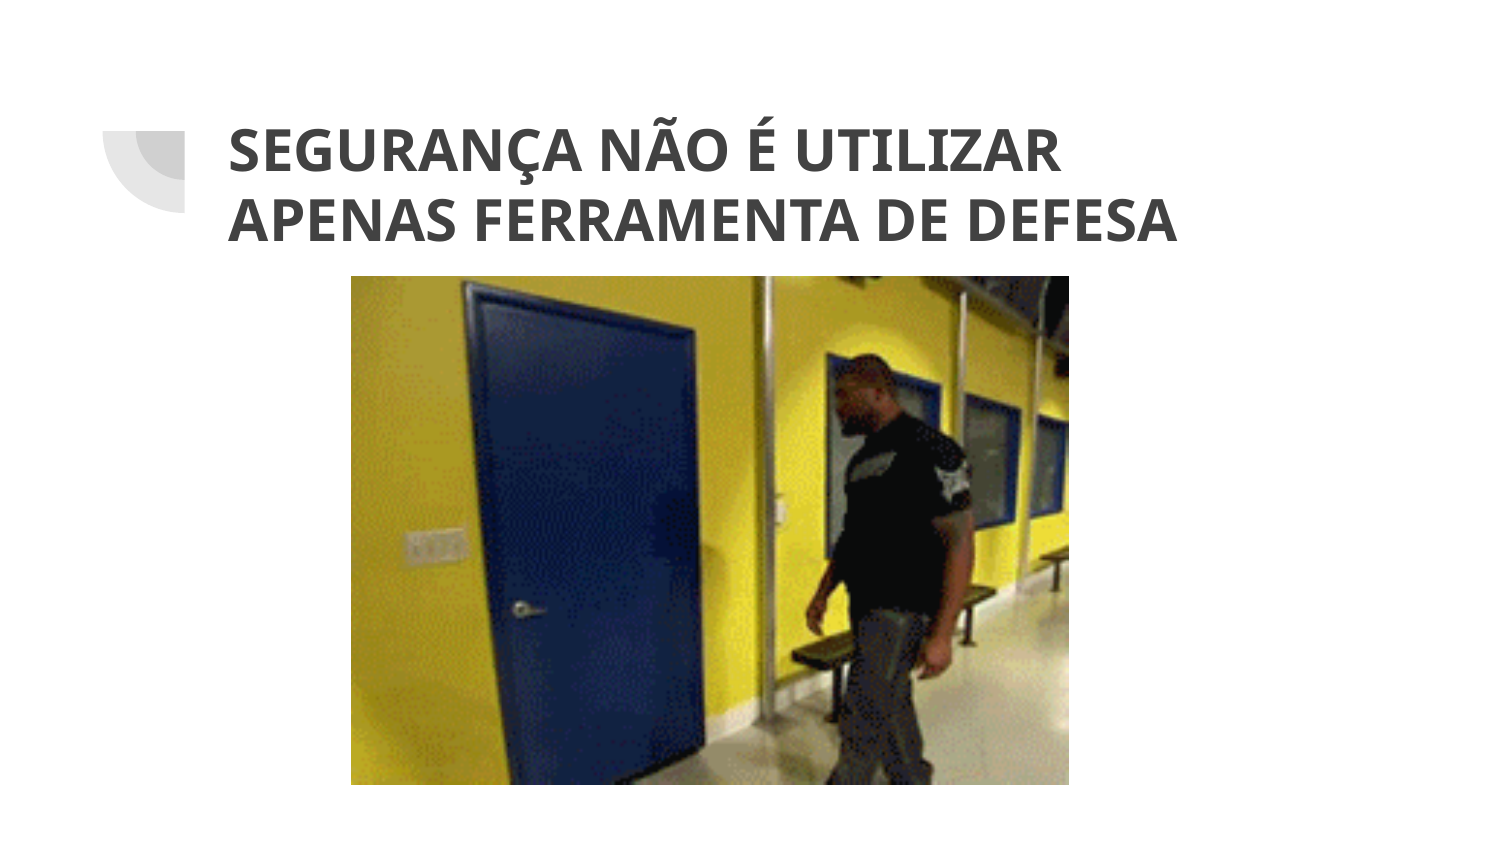

# SEGURANÇA NÃO É UTILIZAR 	APENAS FERRAMENTA DE DEFESA